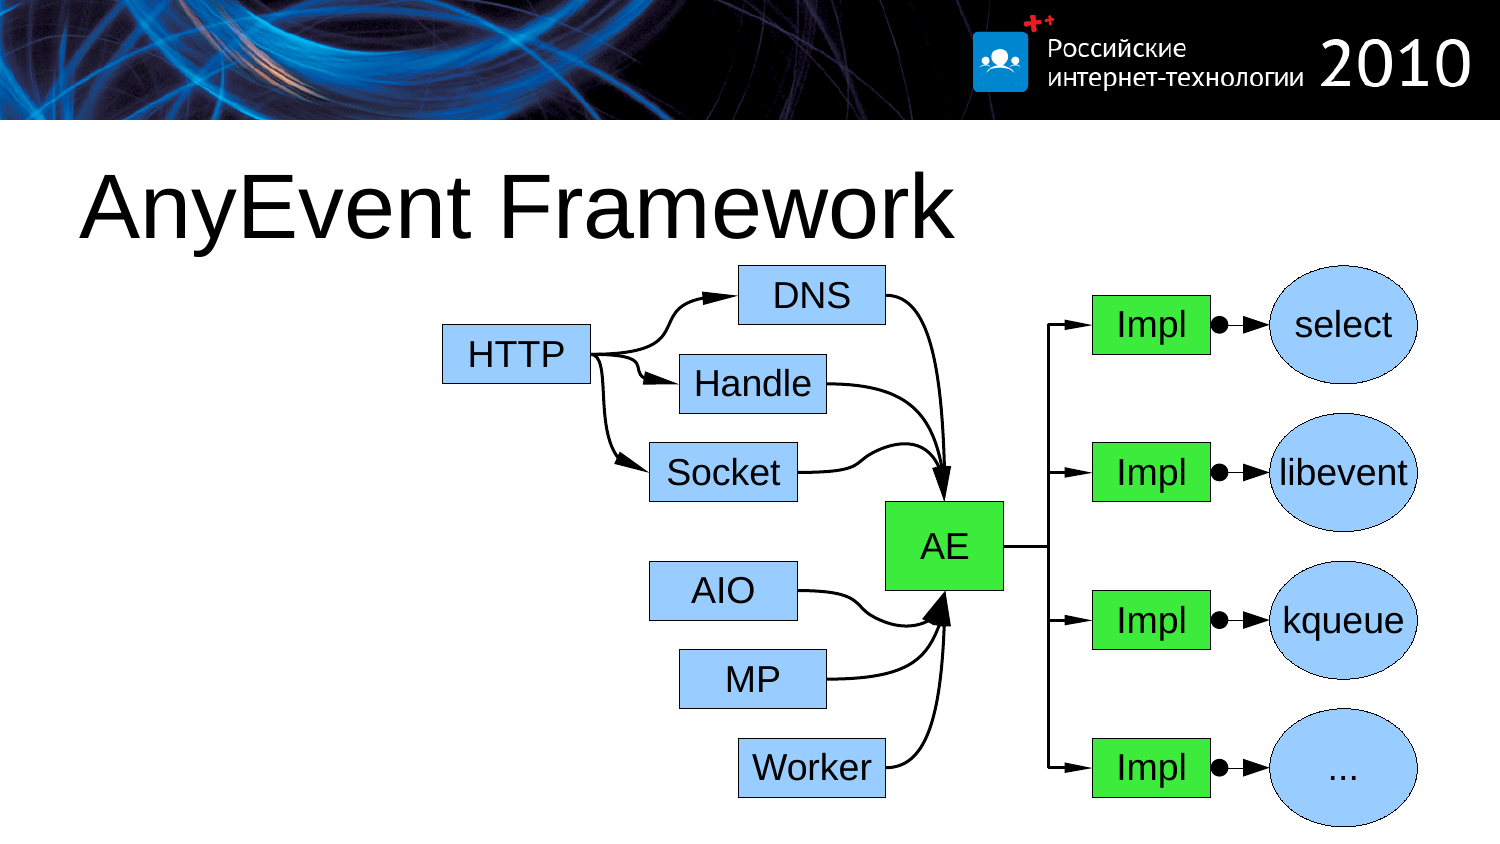

# AnyEvent Framework
DNS
select
Impl
HTTP
Handle
libevent
Socket
Impl
AE
AIO
kqueue
Impl
MP
...
Worker
Impl